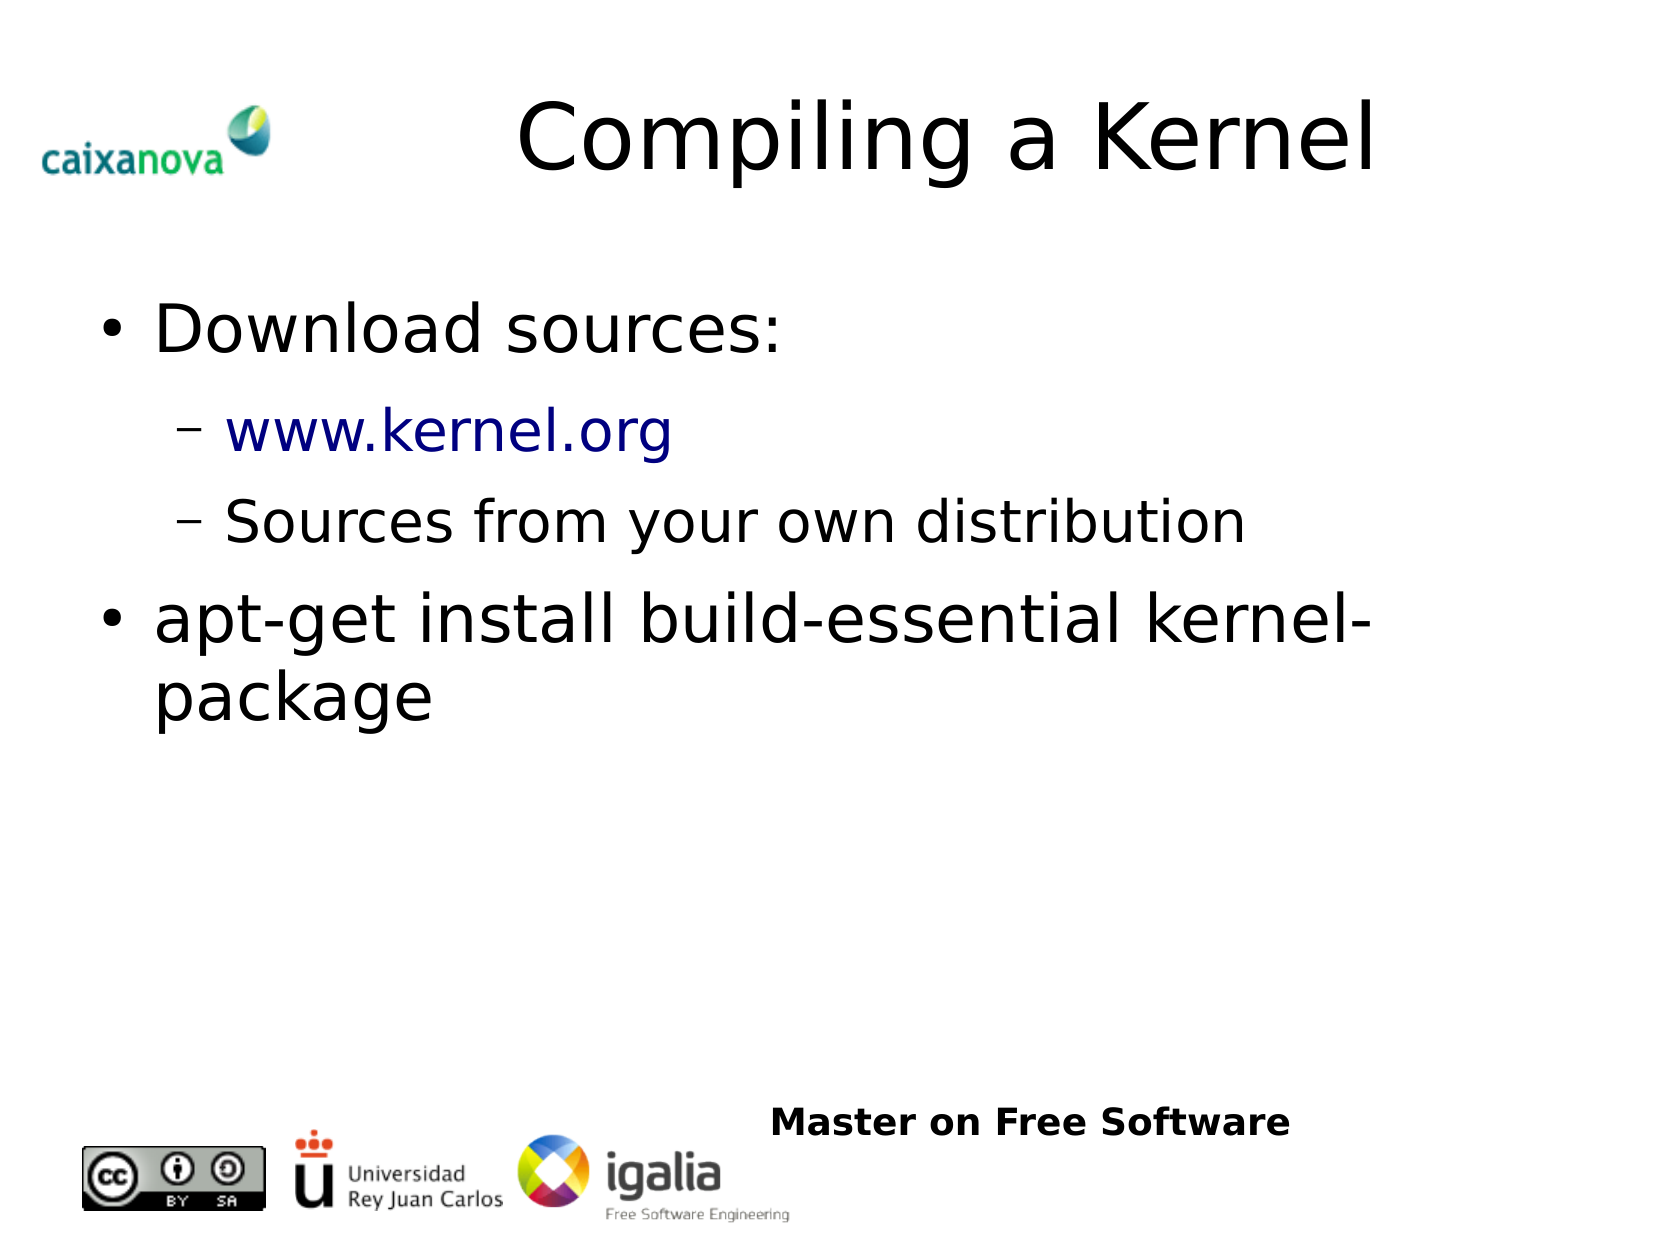

# Compiling a Kernel
Download sources:
www.kernel.org
Sources from your own distribution
apt-get install build-essential kernel-package